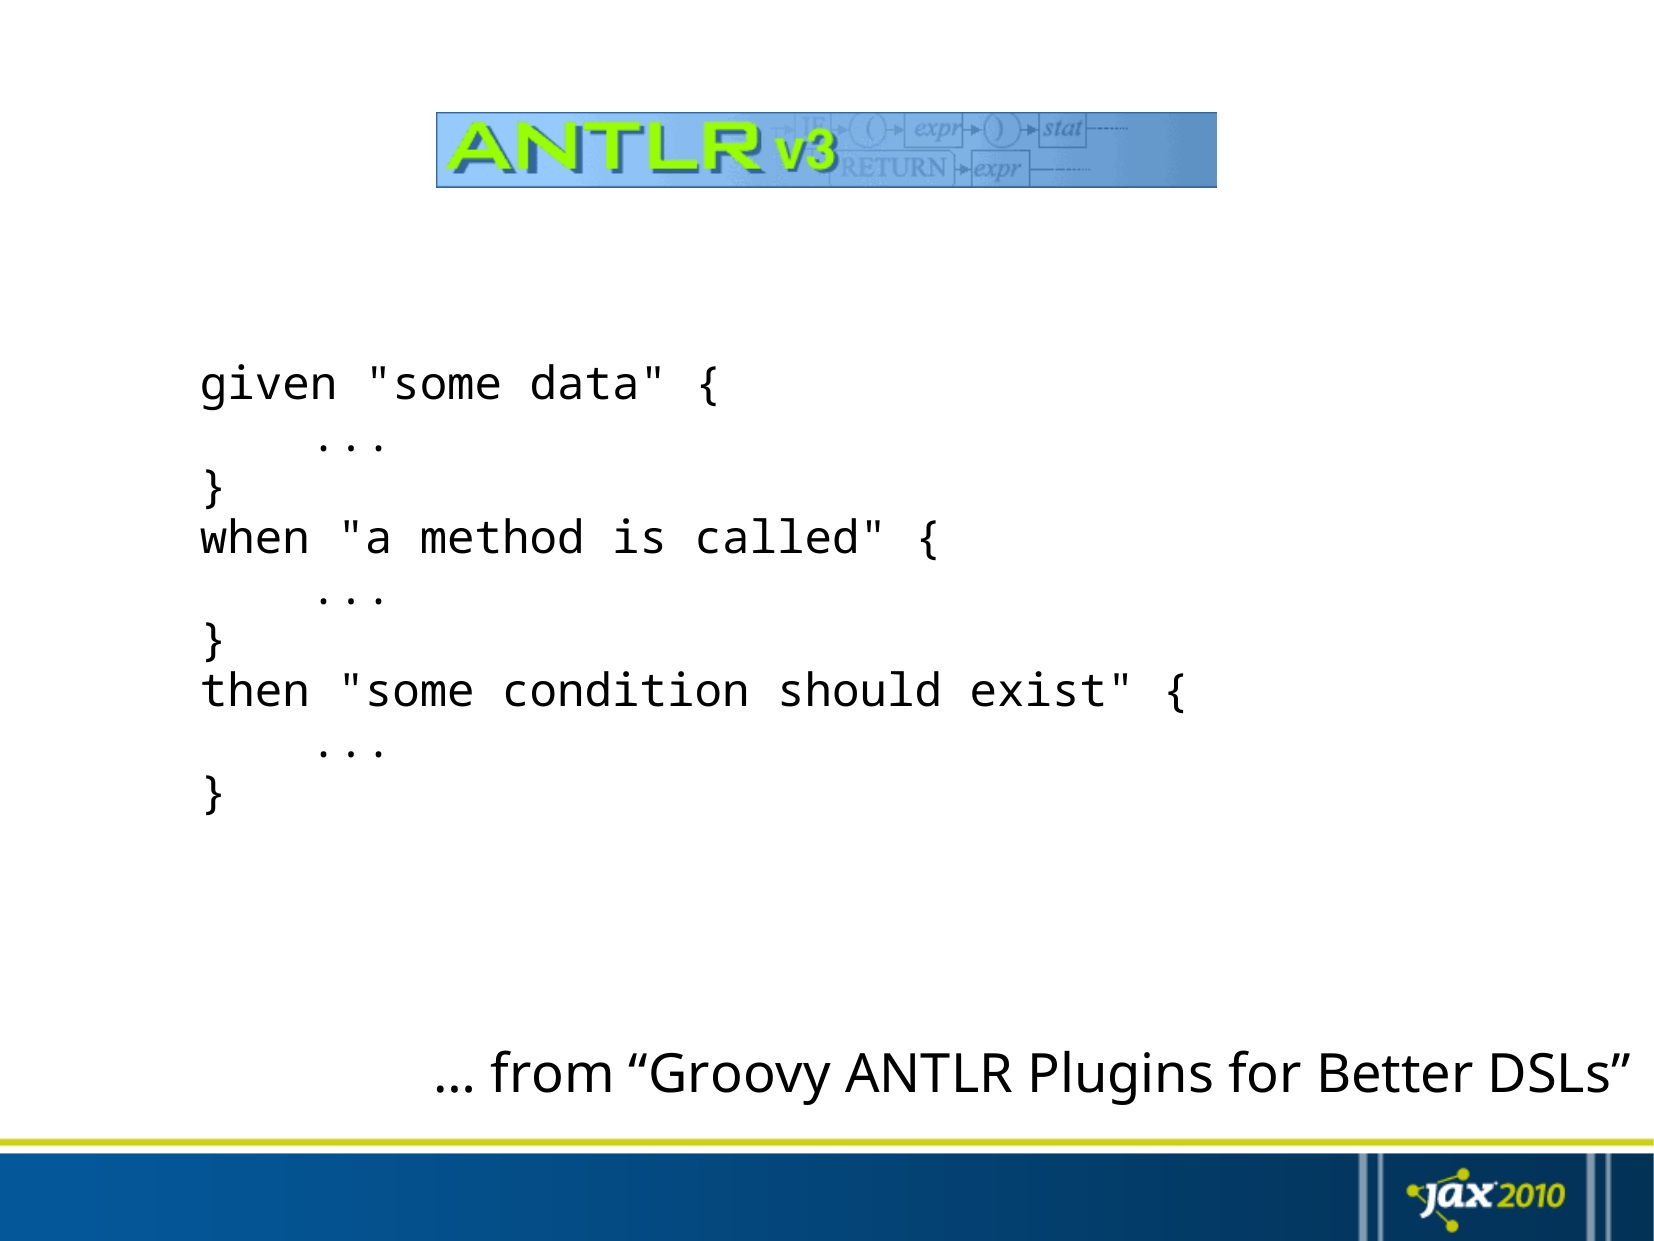

given "some data" {
 ...
}
when "a method is called" {
 ...
}
then "some condition should exist" {
 ...
}
# … from “Groovy ANTLR Plugins for Better DSLs”